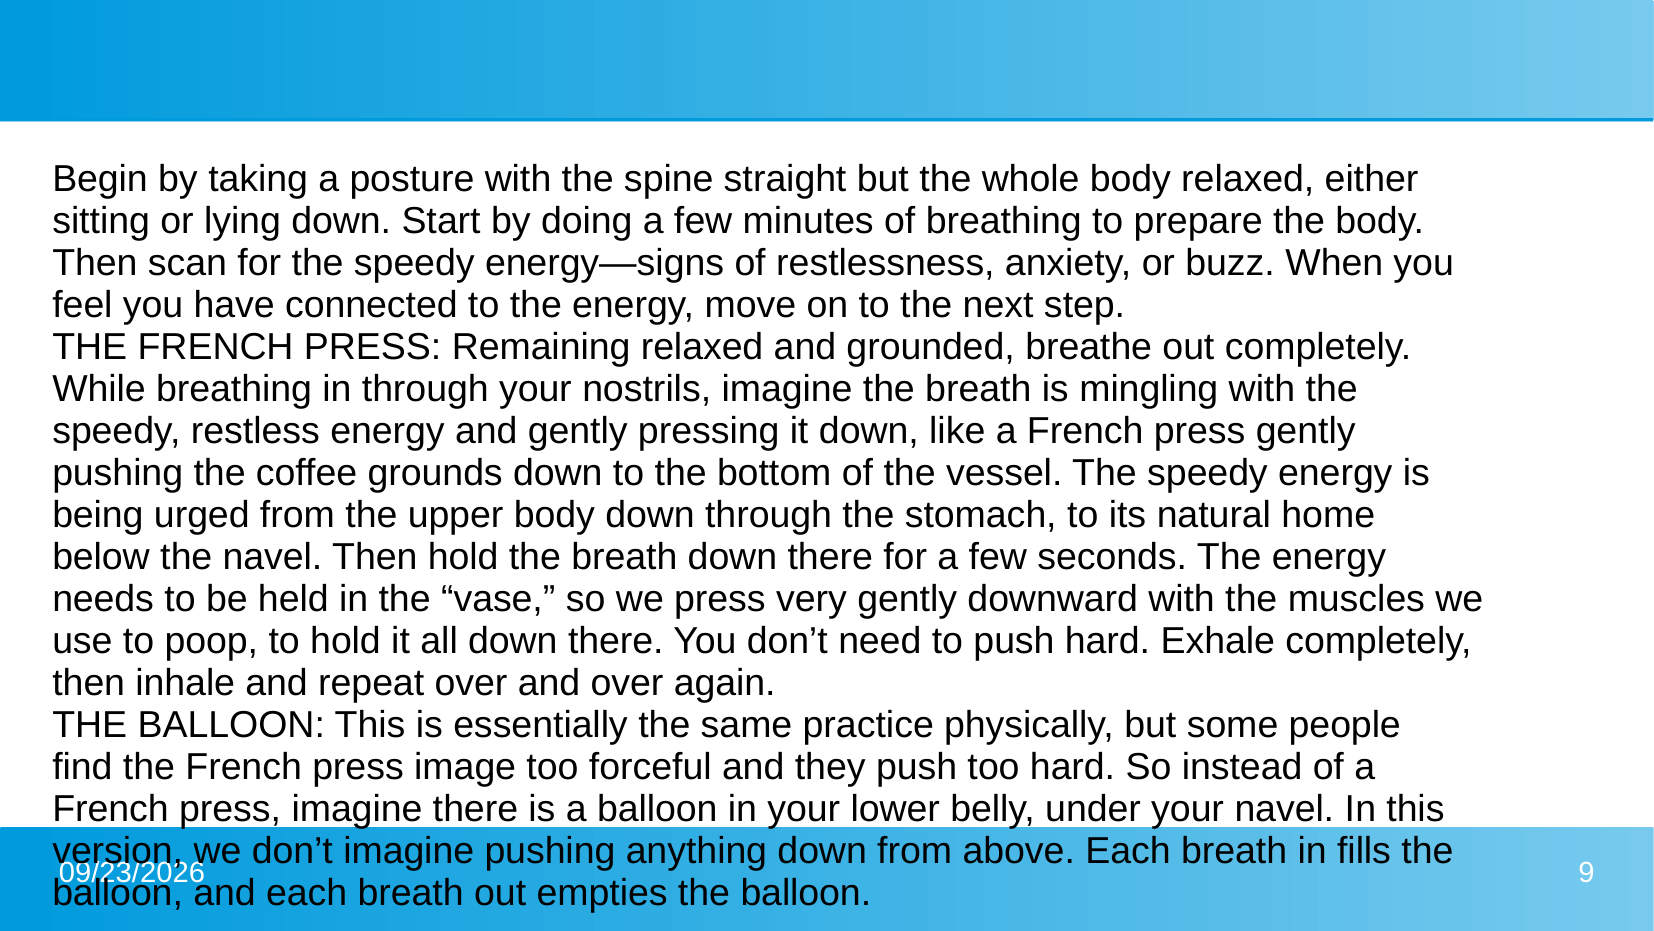

#
Begin by taking a posture with the spine straight but the whole body relaxed, either
sitting or lying down. Start by doing a few minutes of breathing to prepare the body.
Then scan for the speedy energy—signs of restlessness, anxiety, or buzz. When you
feel you have connected to the energy, move on to the next step.
THE FRENCH PRESS: Remaining relaxed and grounded, breathe out completely.
While breathing in through your nostrils, imagine the breath is mingling with the
speedy, restless energy and gently pressing it down, like a French press gently
pushing the coffee grounds down to the bottom of the vessel. The speedy energy is
being urged from the upper body down through the stomach, to its natural home
below the navel. Then hold the breath down there for a few seconds. The energy
needs to be held in the “vase,” so we press very gently downward with the muscles we
use to poop, to hold it all down there. You don’t need to push hard. Exhale completely,
then inhale and repeat over and over again.
THE BALLOON: This is essentially the same practice physically, but some people
find the French press image too forceful and they push too hard. So instead of a
French press, imagine there is a balloon in your lower belly, under your navel. In this
version, we don’t imagine pushing anything down from above. Each breath in fills the
balloon, and each breath out empties the balloon.
Remaining relaxed and grounded, breathe out completely, emptying the balloon. As
you breathe in, imagine the empty balloon sucking down the breath and speedy
energy and filling up below the navel. When it’s full, gently “pinch” the top of the
balloon to prevent the energy from escaping, by pressing down very gently the
muscles we use to poop. Hold the breath for a few seconds. Exhale fully and repeat,
over and over.
9